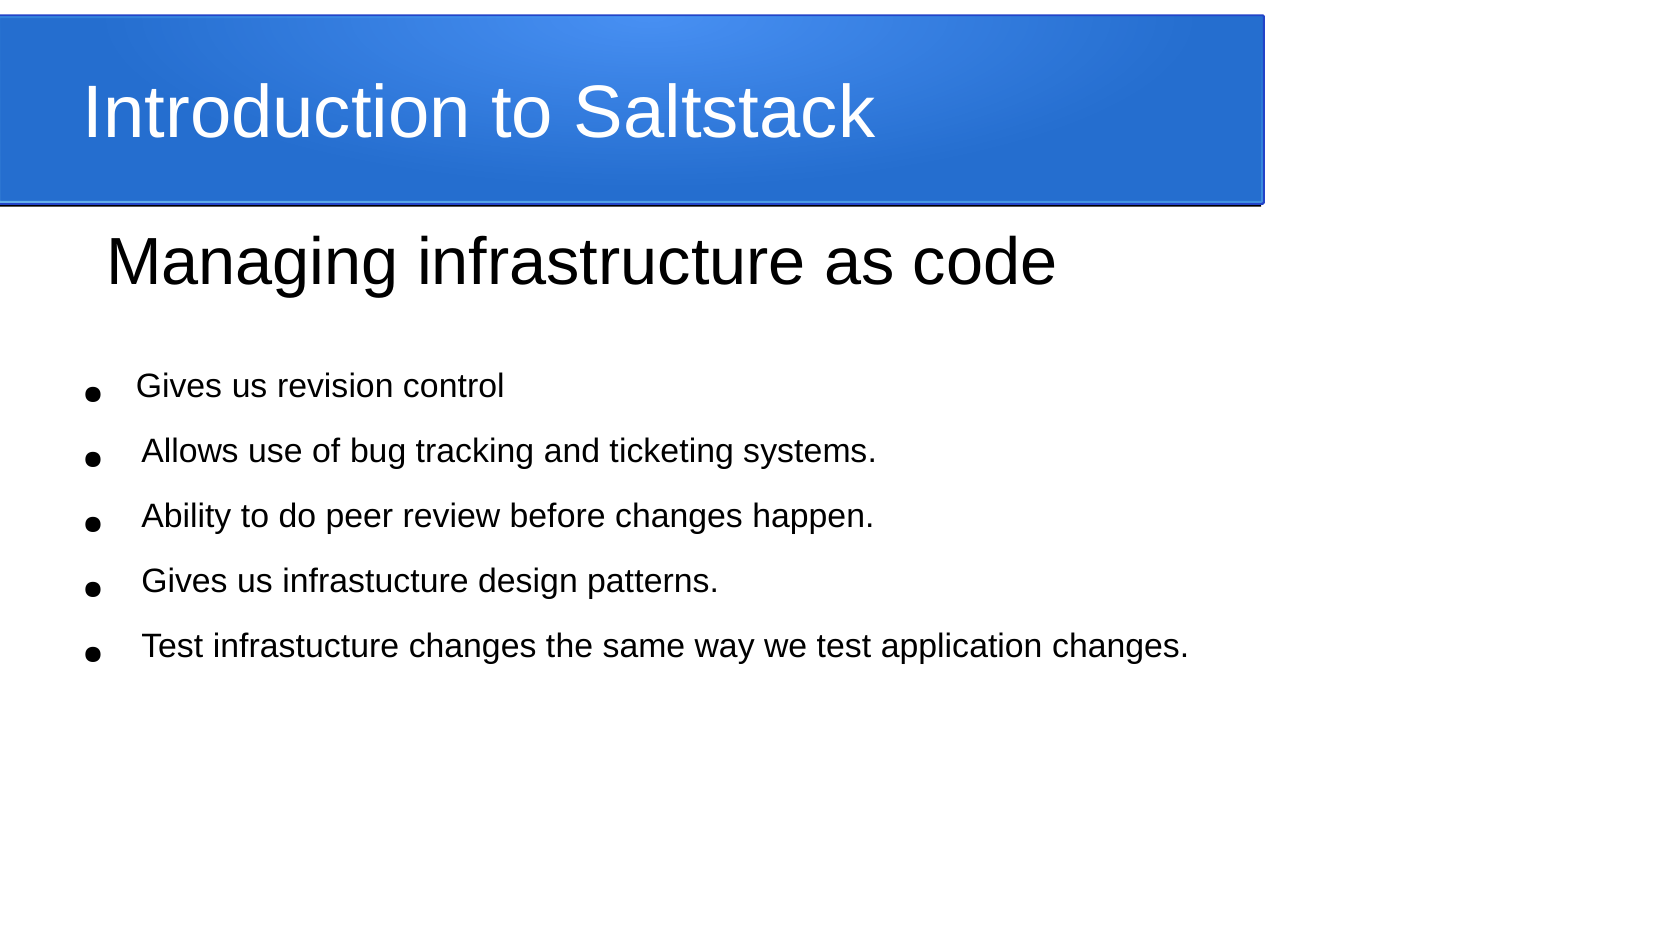

# Introduction to Saltstack
Managing infrastructure as code
 Gives us revision control
 Allows use of bug tracking and ticketing systems.
 Ability to do peer review before changes happen.
 Gives us infrastucture design patterns.
 Test infrastucture changes the same way we test application changes.